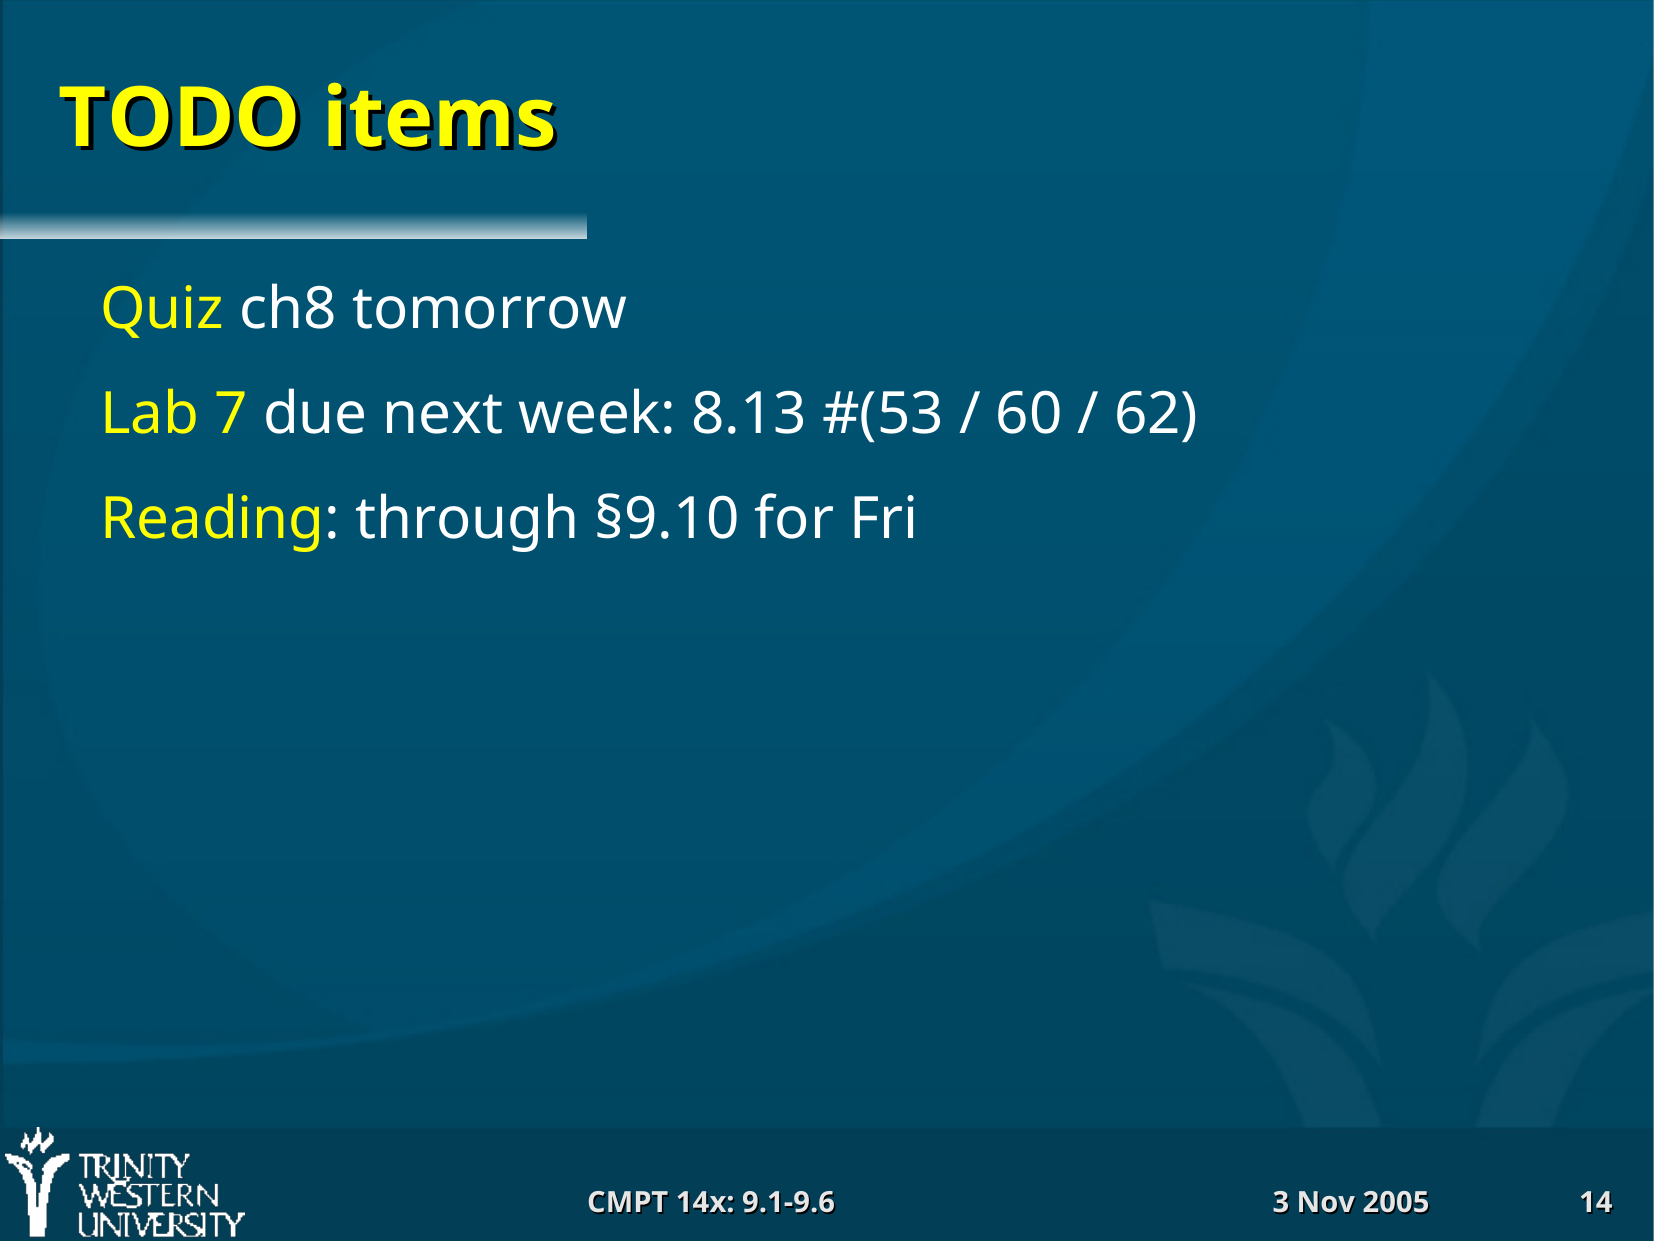

# TODO items
Quiz ch8 tomorrow
Lab 7 due next week: 8.13 #(53 / 60 / 62)
Reading: through §9.10 for Fri
CMPT 14x: 9.1-9.6
3 Nov 2005
14